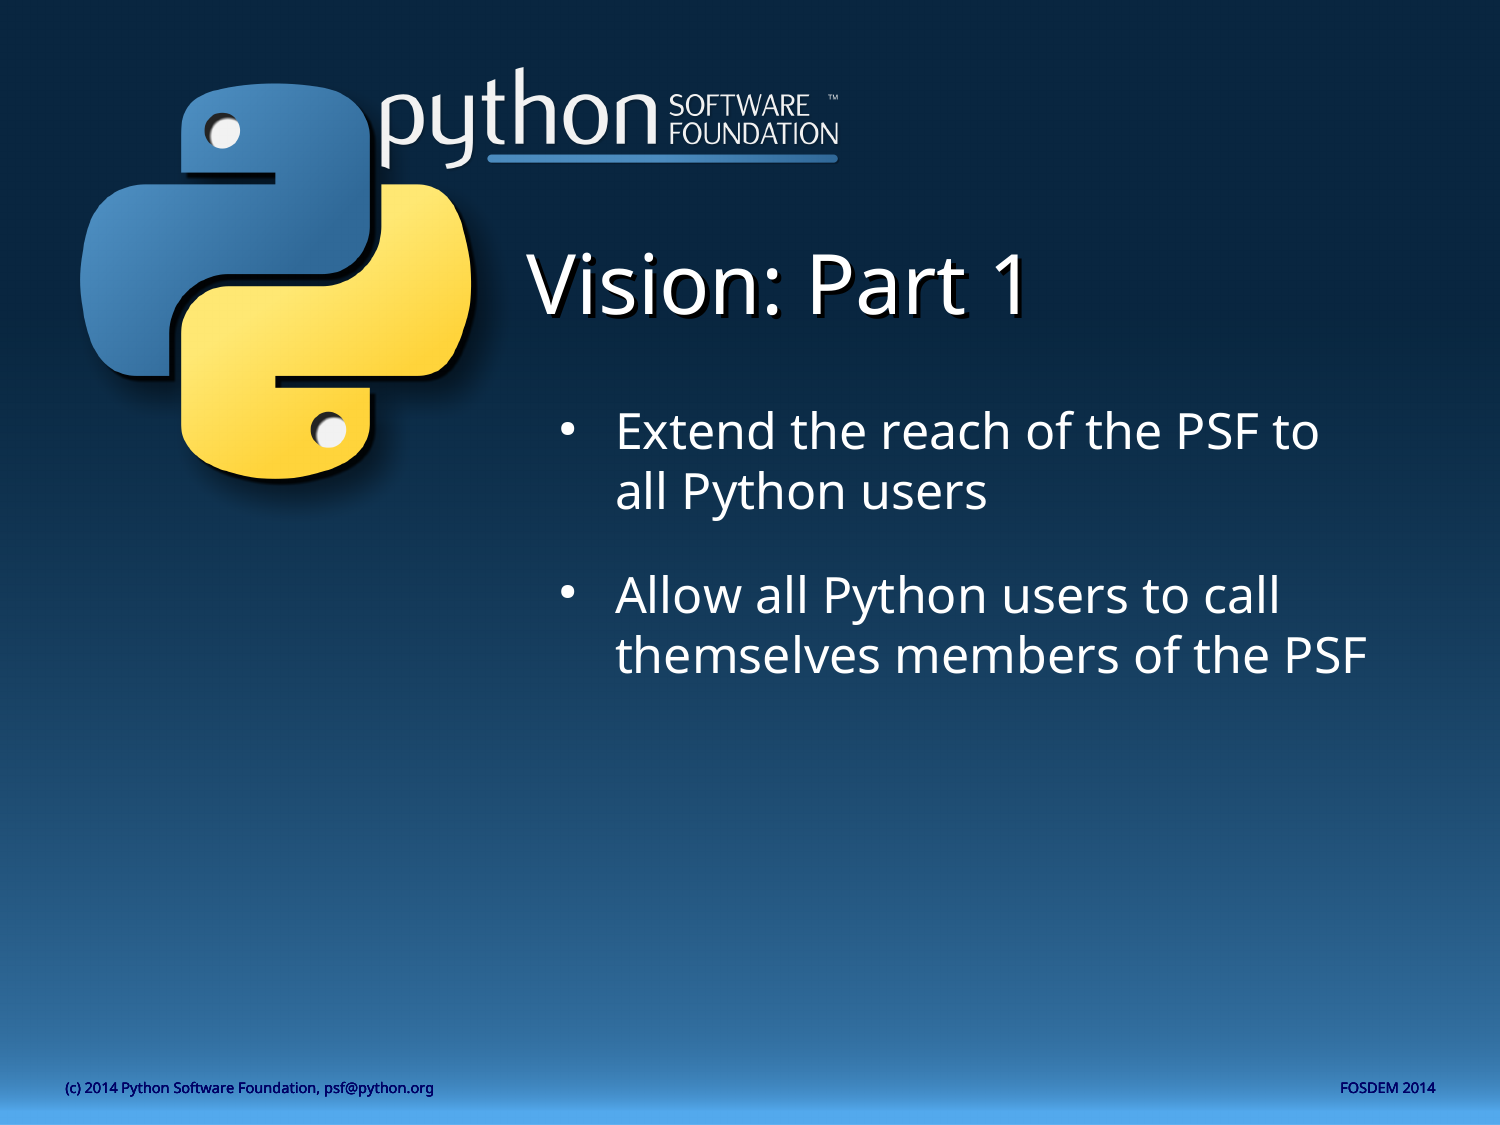

# Vision: Part 1
Extend the reach of the PSF to all Python users
Allow all Python users to call themselves members of the PSF
(c) 2014 Python Software Foundation, psf@python.org						 FOSDEM 2014
(c) 2014 Python Software Foundation, psf@python.org						 FOSDEM 2014
(c) 2014 Python Software Foundation, psf@python.org						 FOSDEM 2014